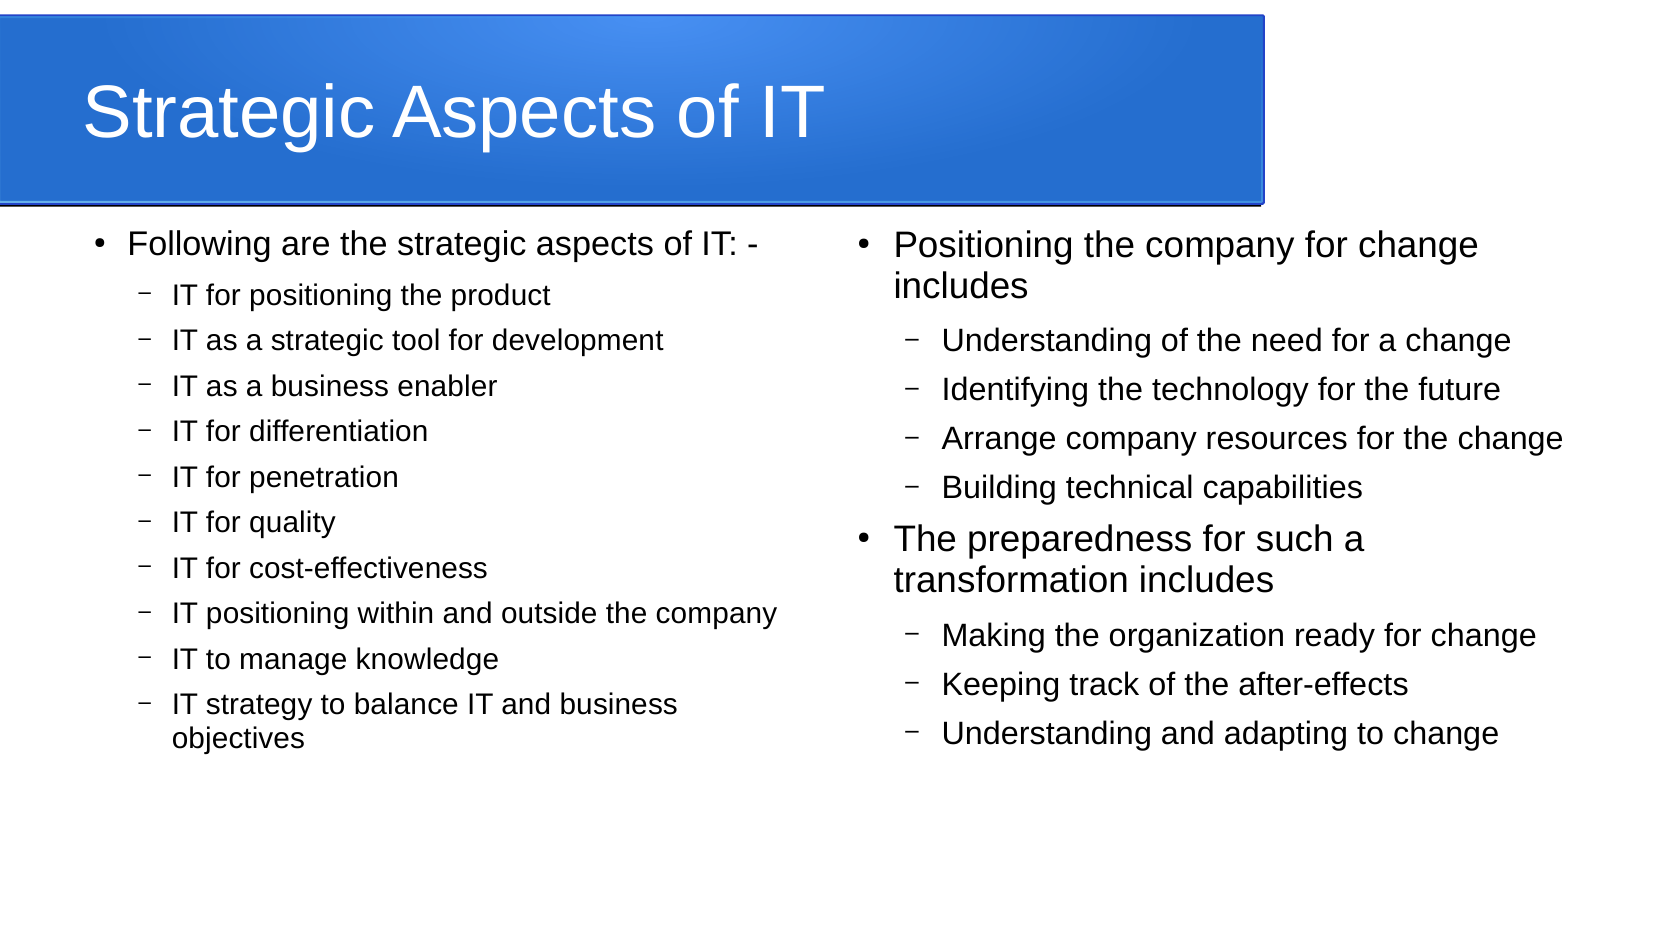

# Strategic Aspects of IT
Following are the strategic aspects of IT: -
IT for positioning the product
IT as a strategic tool for development
IT as a business enabler
IT for differentiation
IT for penetration
IT for quality
IT for cost-effectiveness
IT positioning within and outside the company
IT to manage knowledge
IT strategy to balance IT and business objectives
Positioning the company for change includes
Understanding of the need for a change
Identifying the technology for the future
Arrange company resources for the change
Building technical capabilities
The preparedness for such a transformation includes
Making the organization ready for change
Keeping track of the after-effects
Understanding and adapting to change